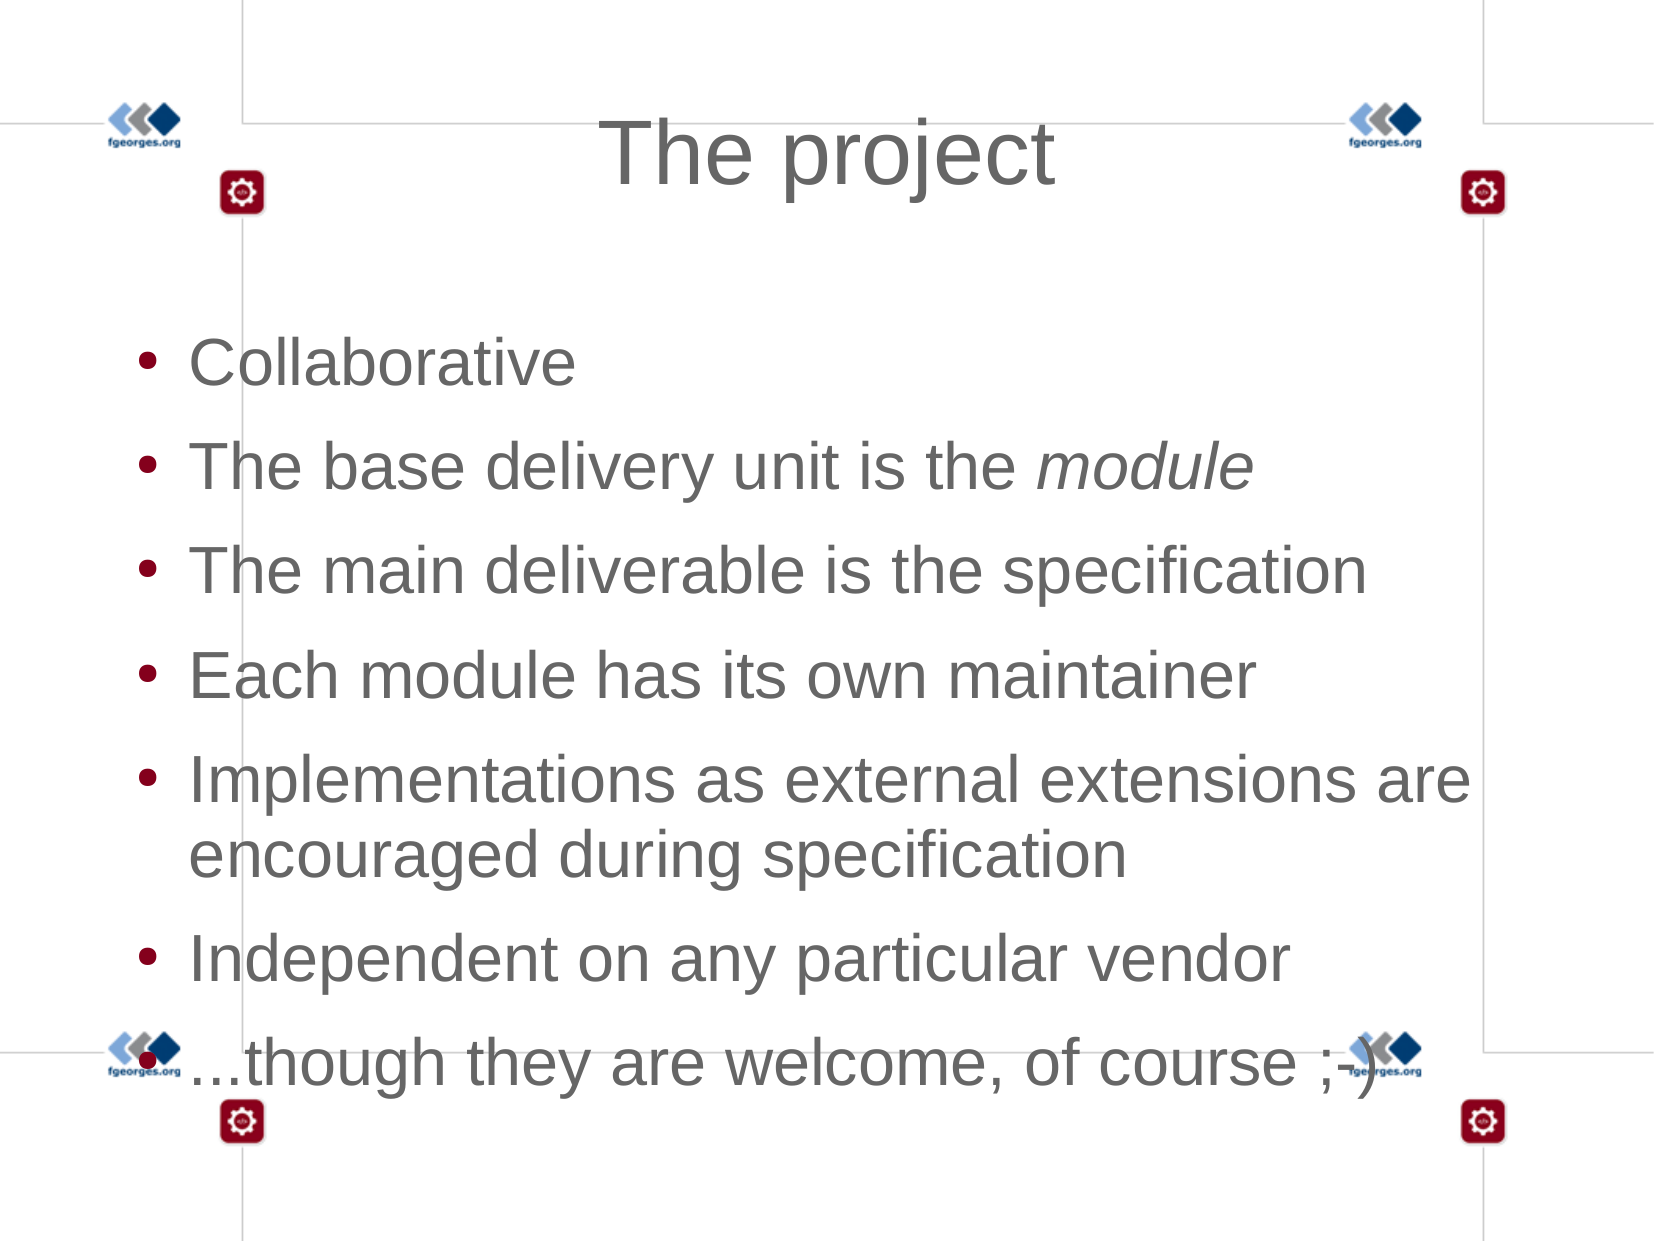

# The project
Collaborative
The base delivery unit is the module
The main deliverable is the specification
Each module has its own maintainer
Implementations as external extensions are encouraged during specification
Independent on any particular vendor
...though they are welcome, of course ;-)